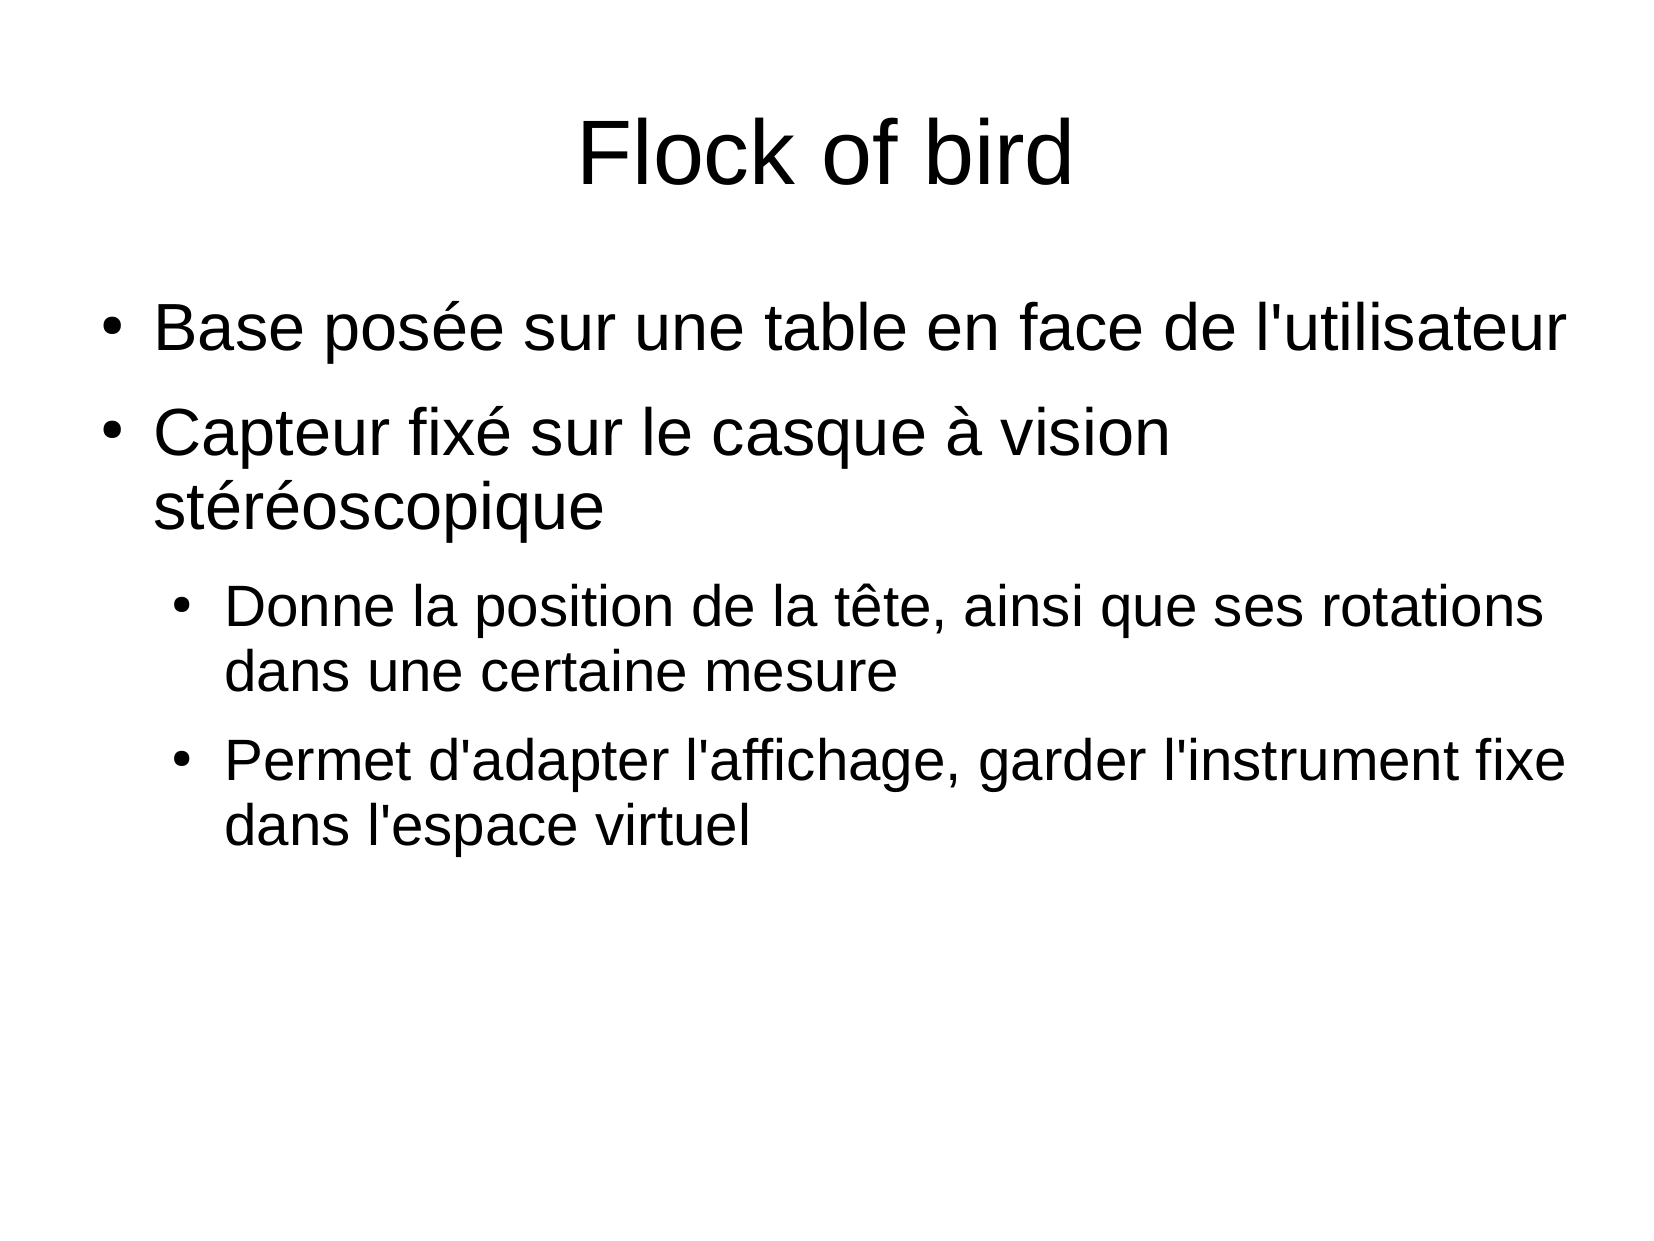

# Flock of bird
Base posée sur une table en face de l'utilisateur
Capteur fixé sur le casque à vision stéréoscopique
Donne la position de la tête, ainsi que ses rotations dans une certaine mesure
Permet d'adapter l'affichage, garder l'instrument fixe dans l'espace virtuel